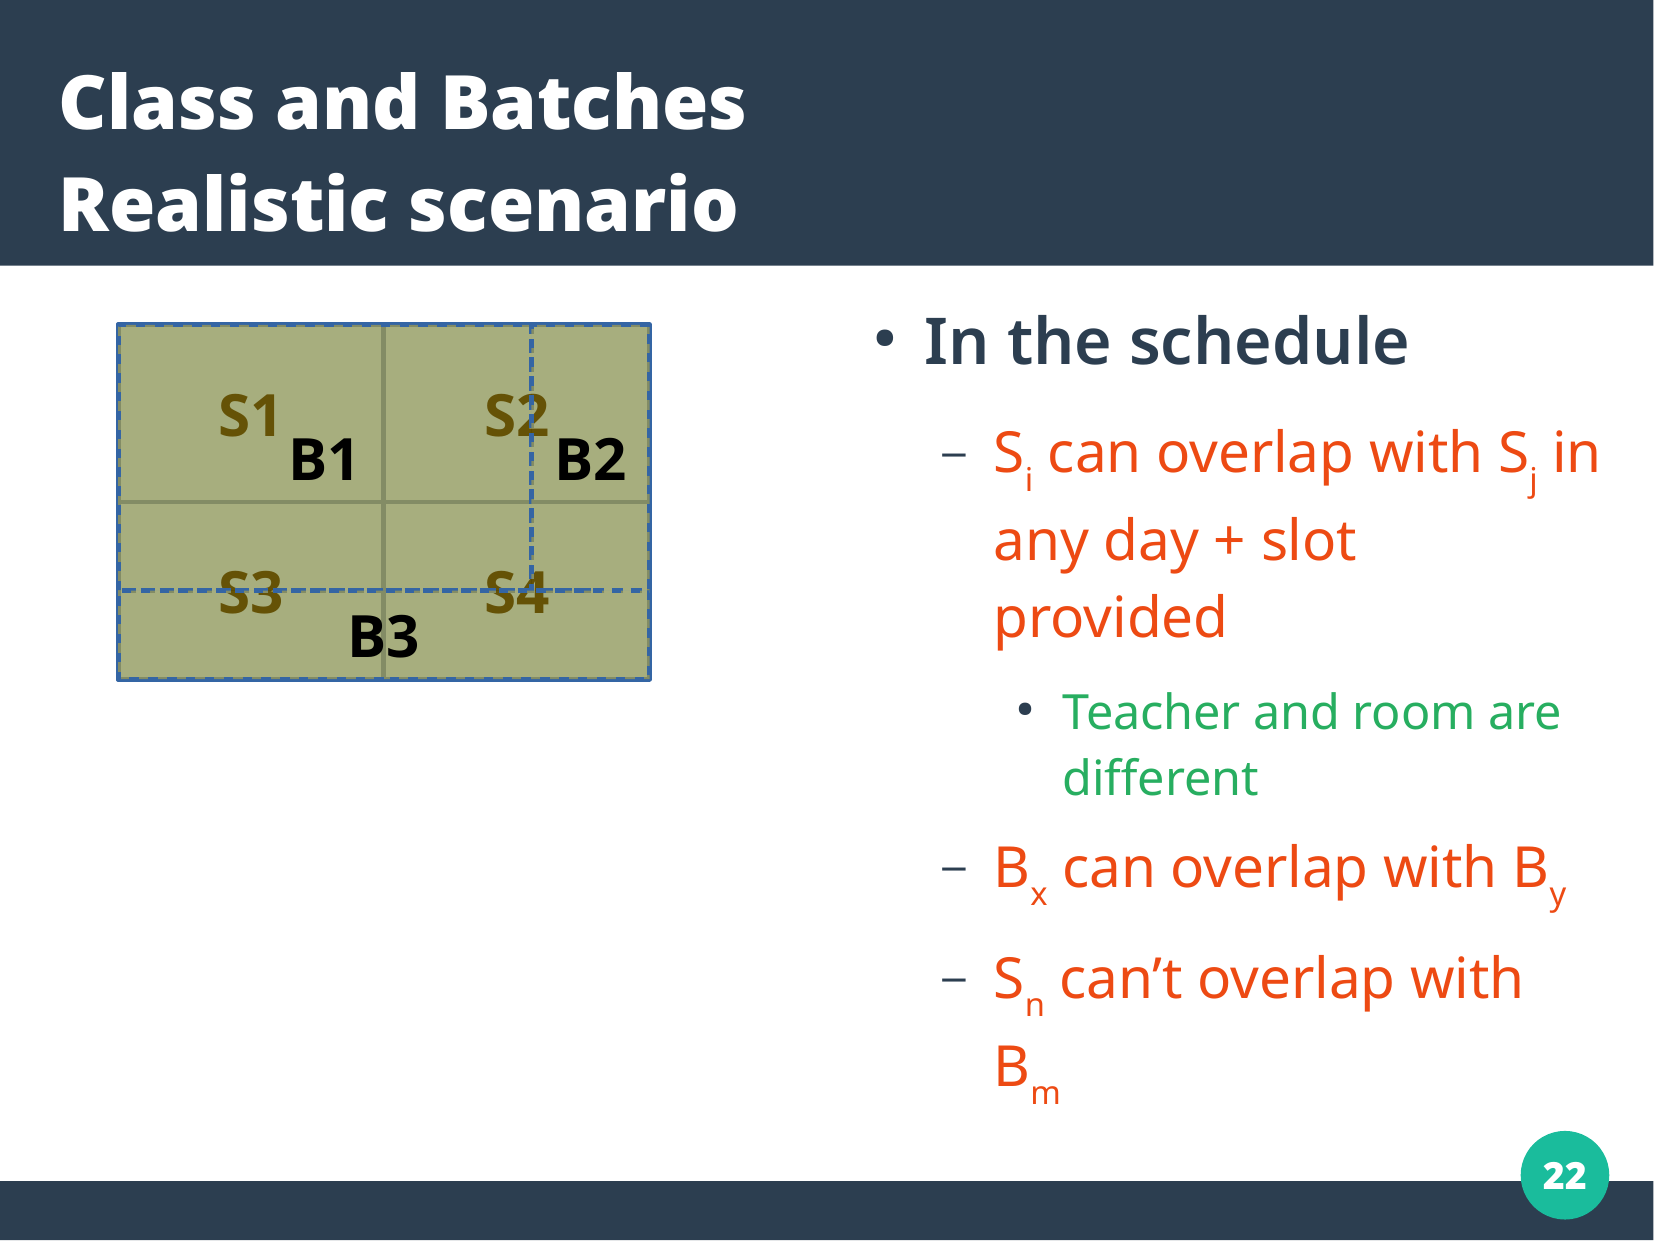

# Class and Batches Realistic scenario
In the schedule
Si can overlap with Sj in any day + slot provided
Teacher and room are different
Bx can overlap with By
Sn can’t overlap with Bm
S1
B1
S2
B2
S3
S4
B3
22